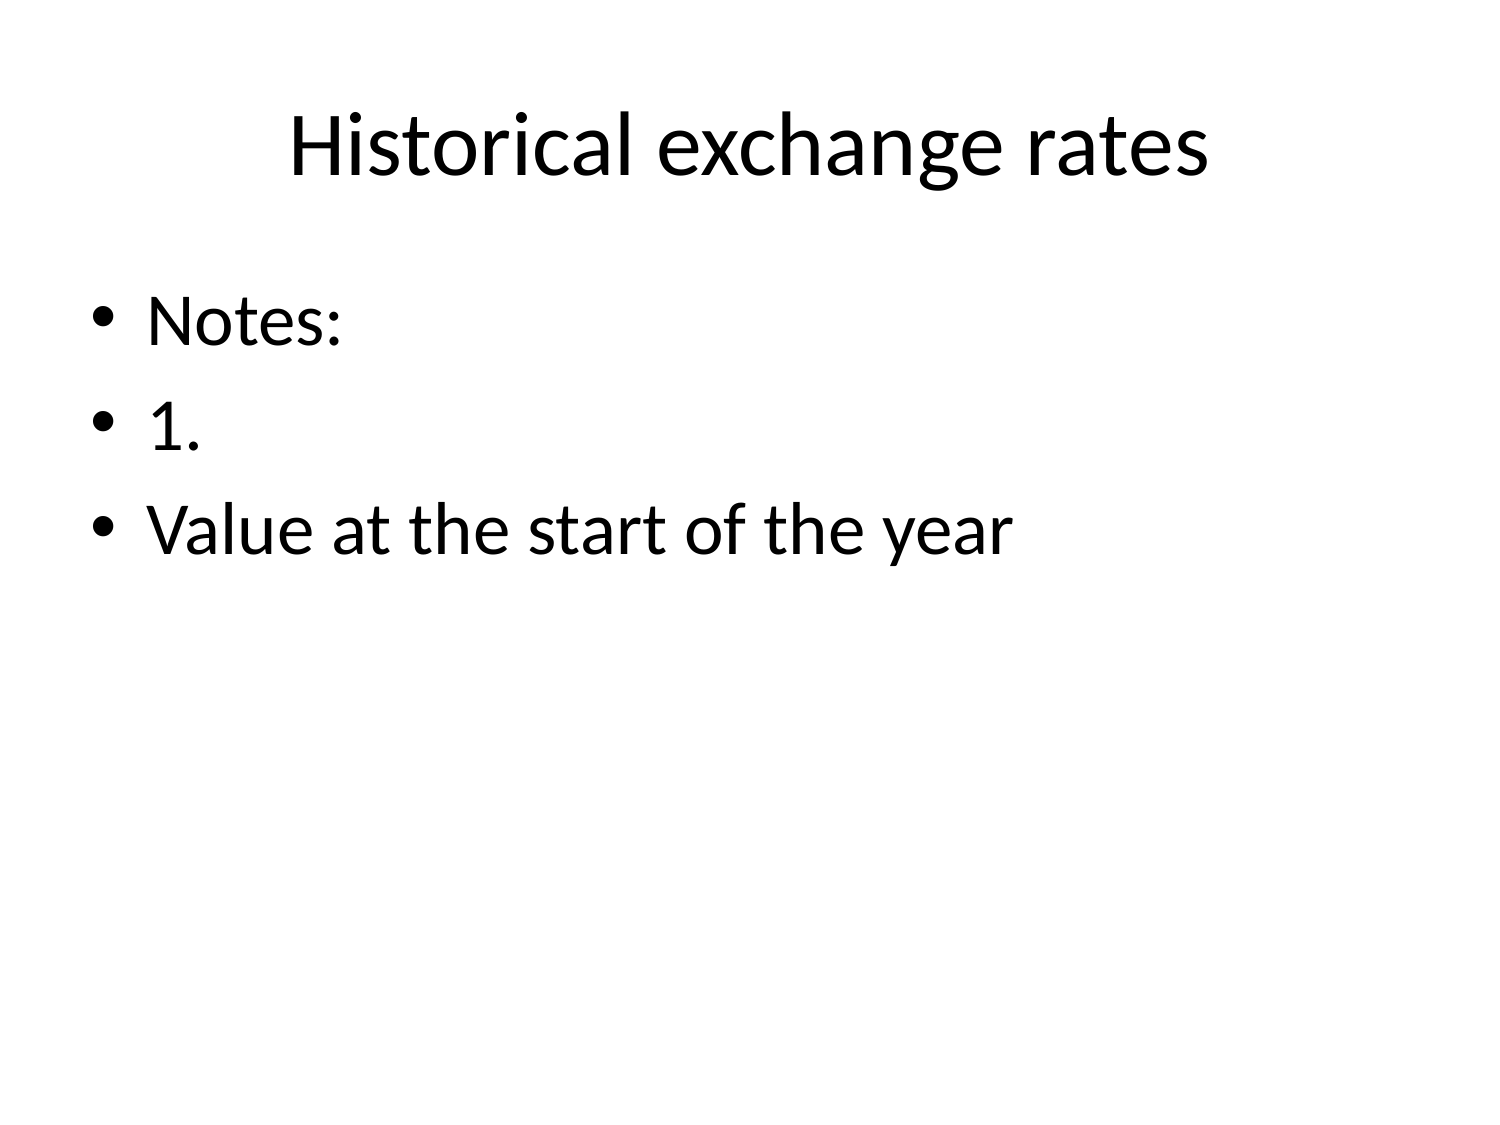

# Historical exchange rates
Notes:
1.
Value at the start of the year